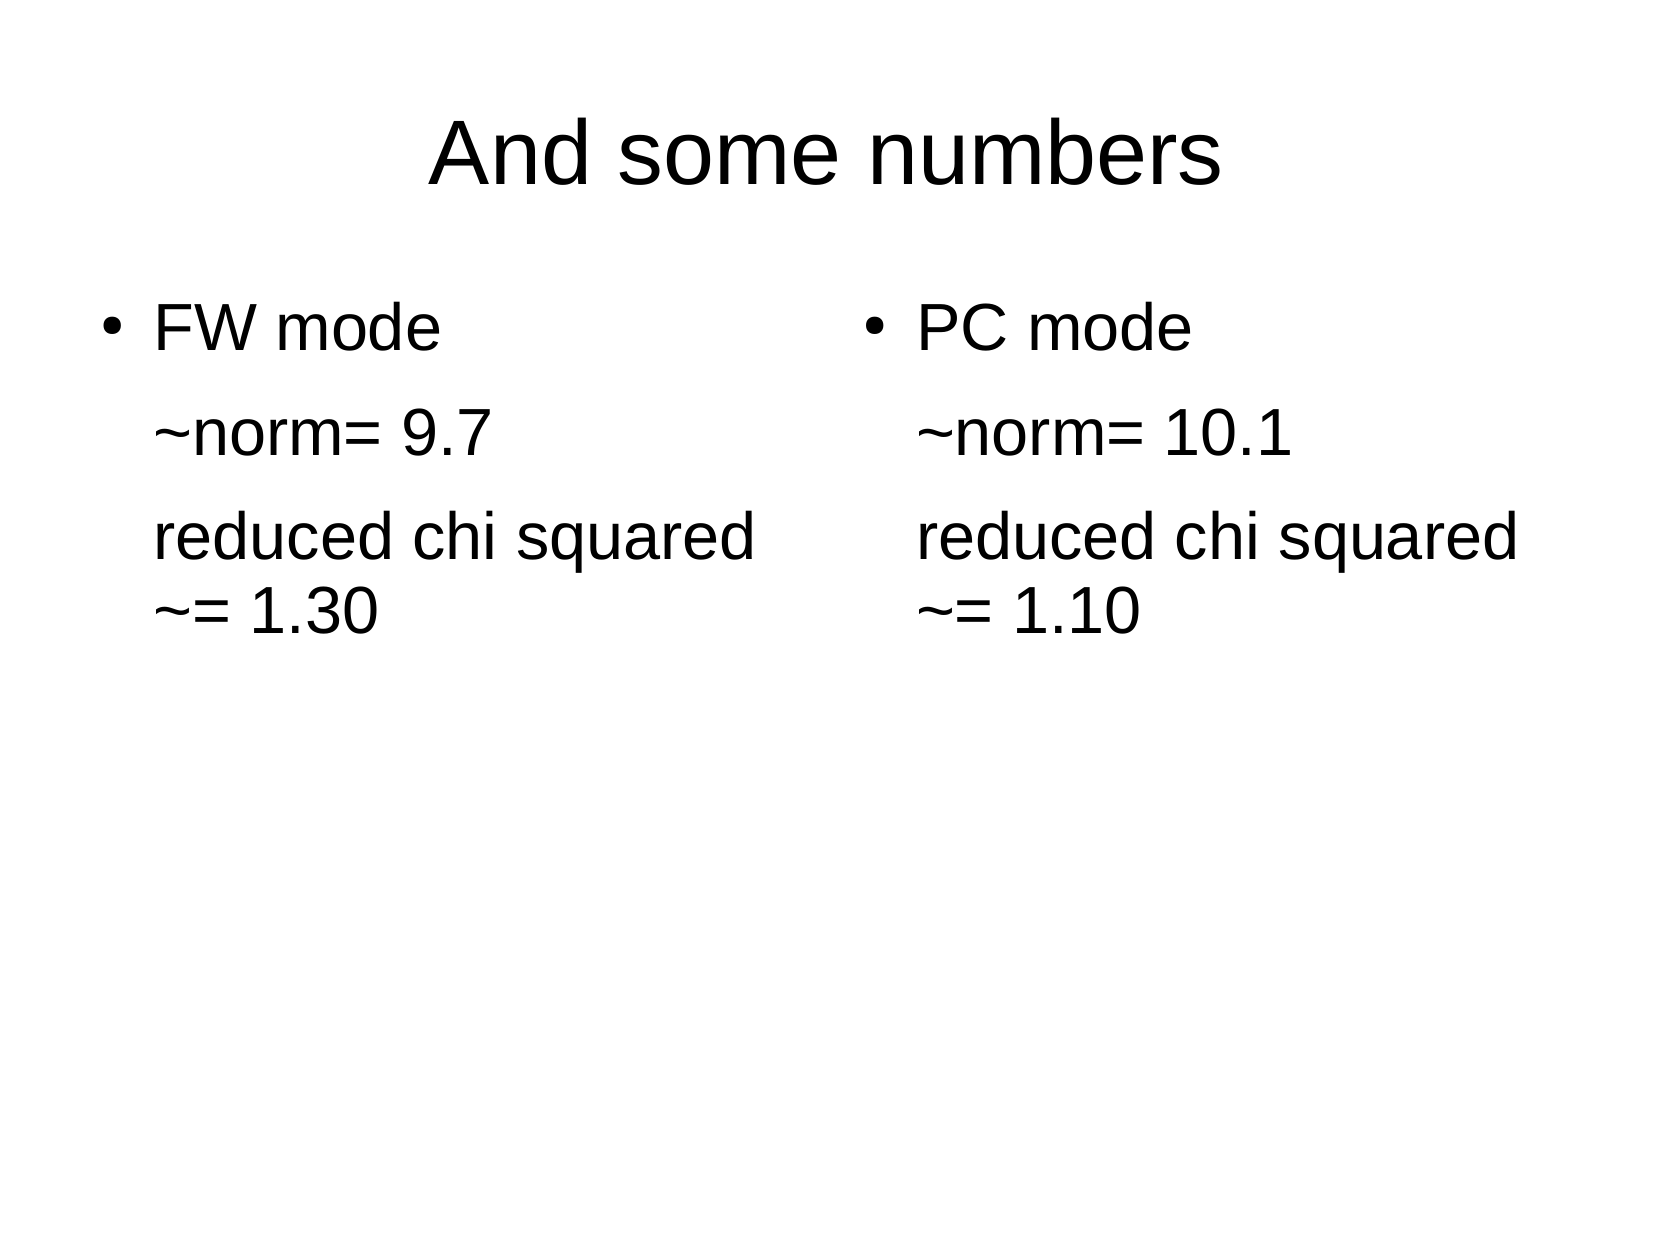

# And some numbers
FW mode
~norm= 9.7
reduced chi squared ~= 1.30
PC mode
~norm= 10.1
reduced chi squared ~= 1.10